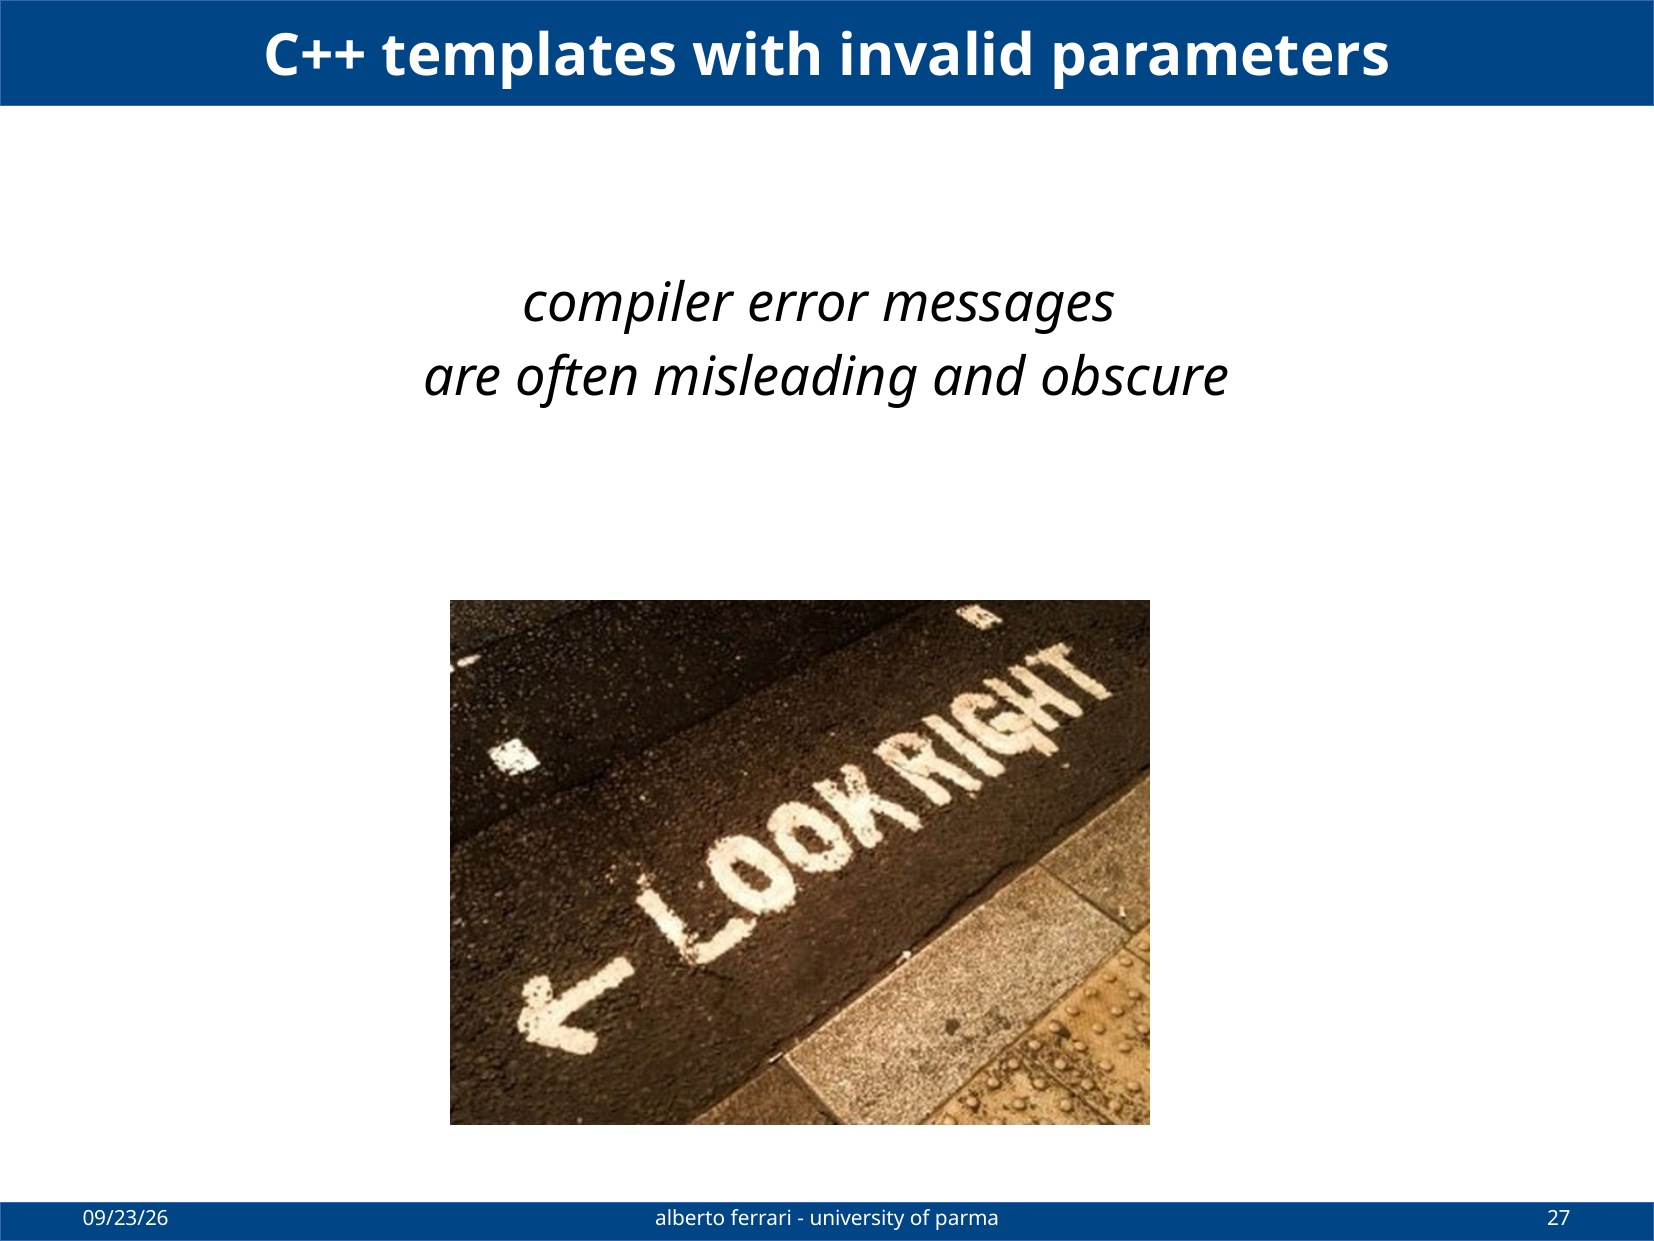

# C++ templates with invalid parameters
compiler error messages
are often misleading and obscure
alberto ferrari - university of parma
27